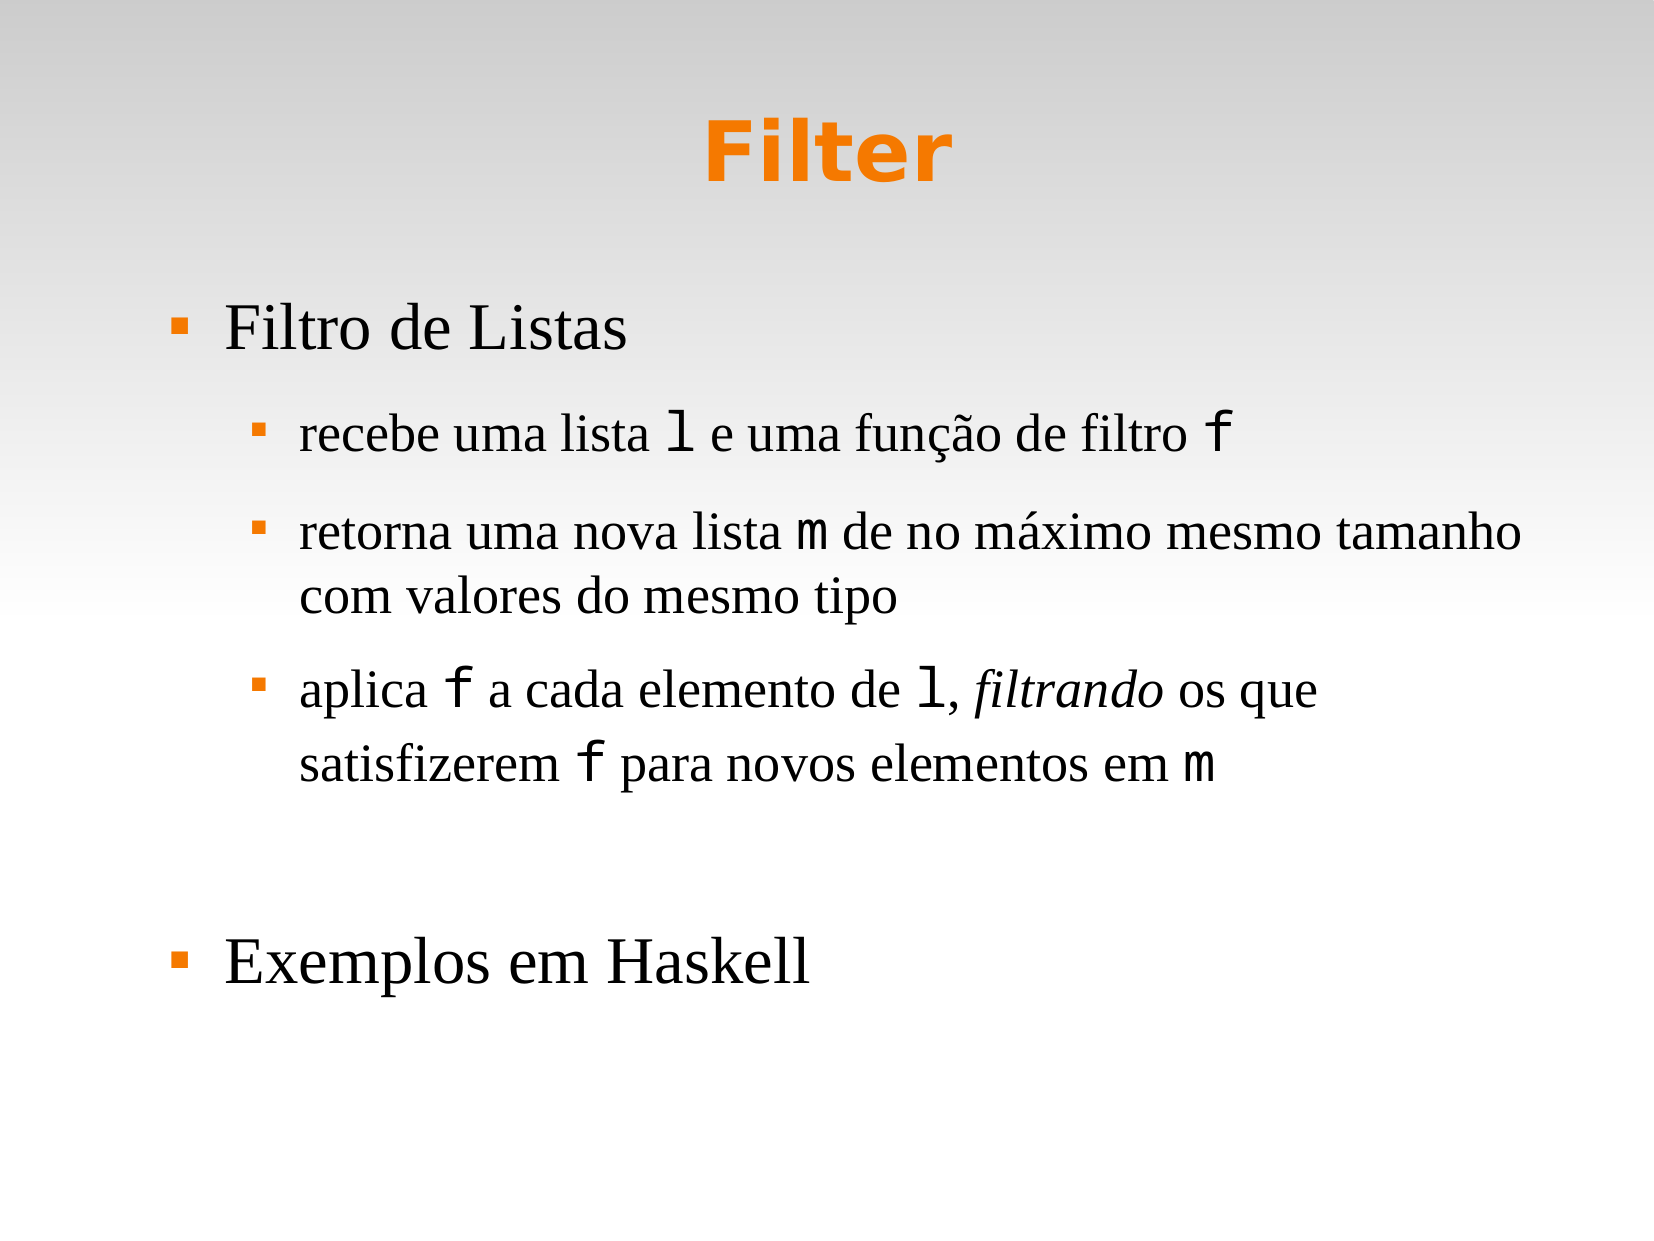

# Filter
Filtro de Listas
recebe uma lista l e uma função de filtro f
retorna uma nova lista m de no máximo mesmo tamanho com valores do mesmo tipo
aplica f a cada elemento de l, filtrando os que satisfizerem f para novos elementos em m
Exemplos em Haskell